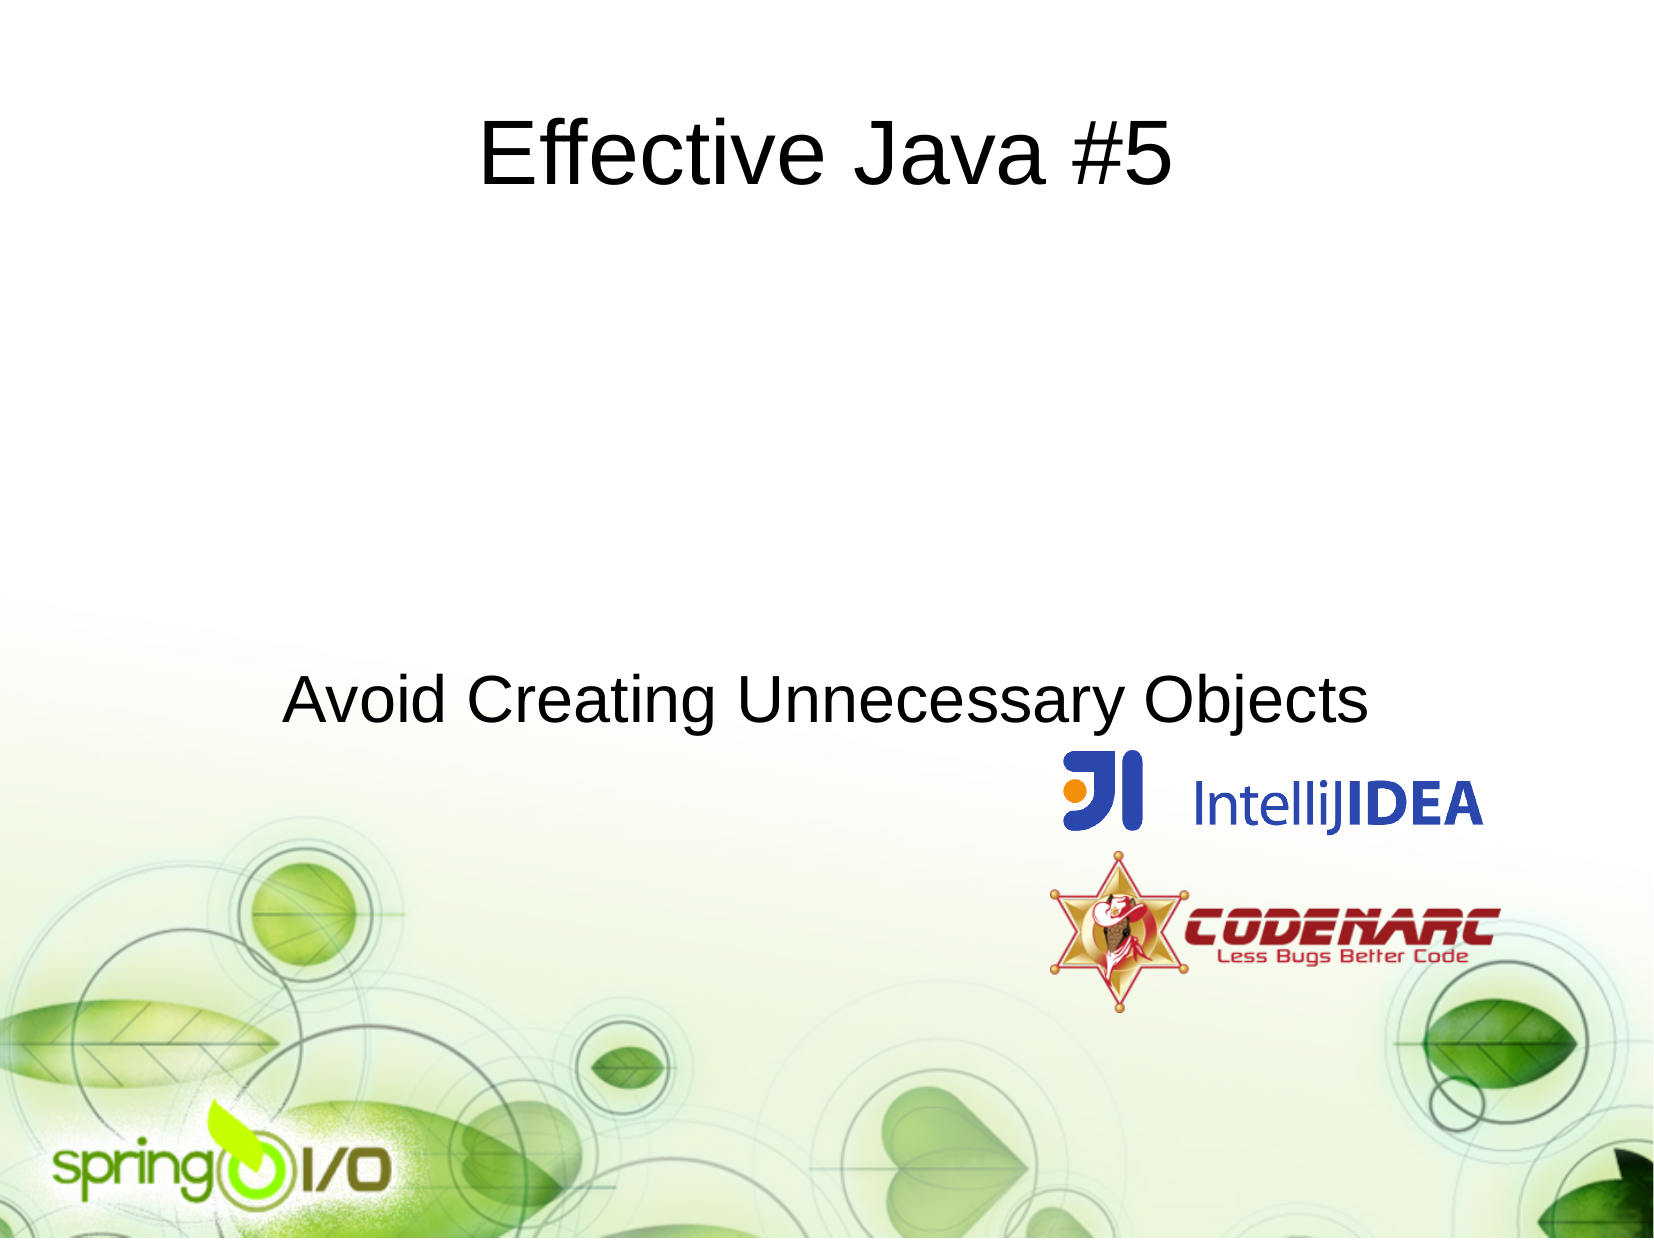

# Effective Java #5
Avoid Creating Unnecessary Objects